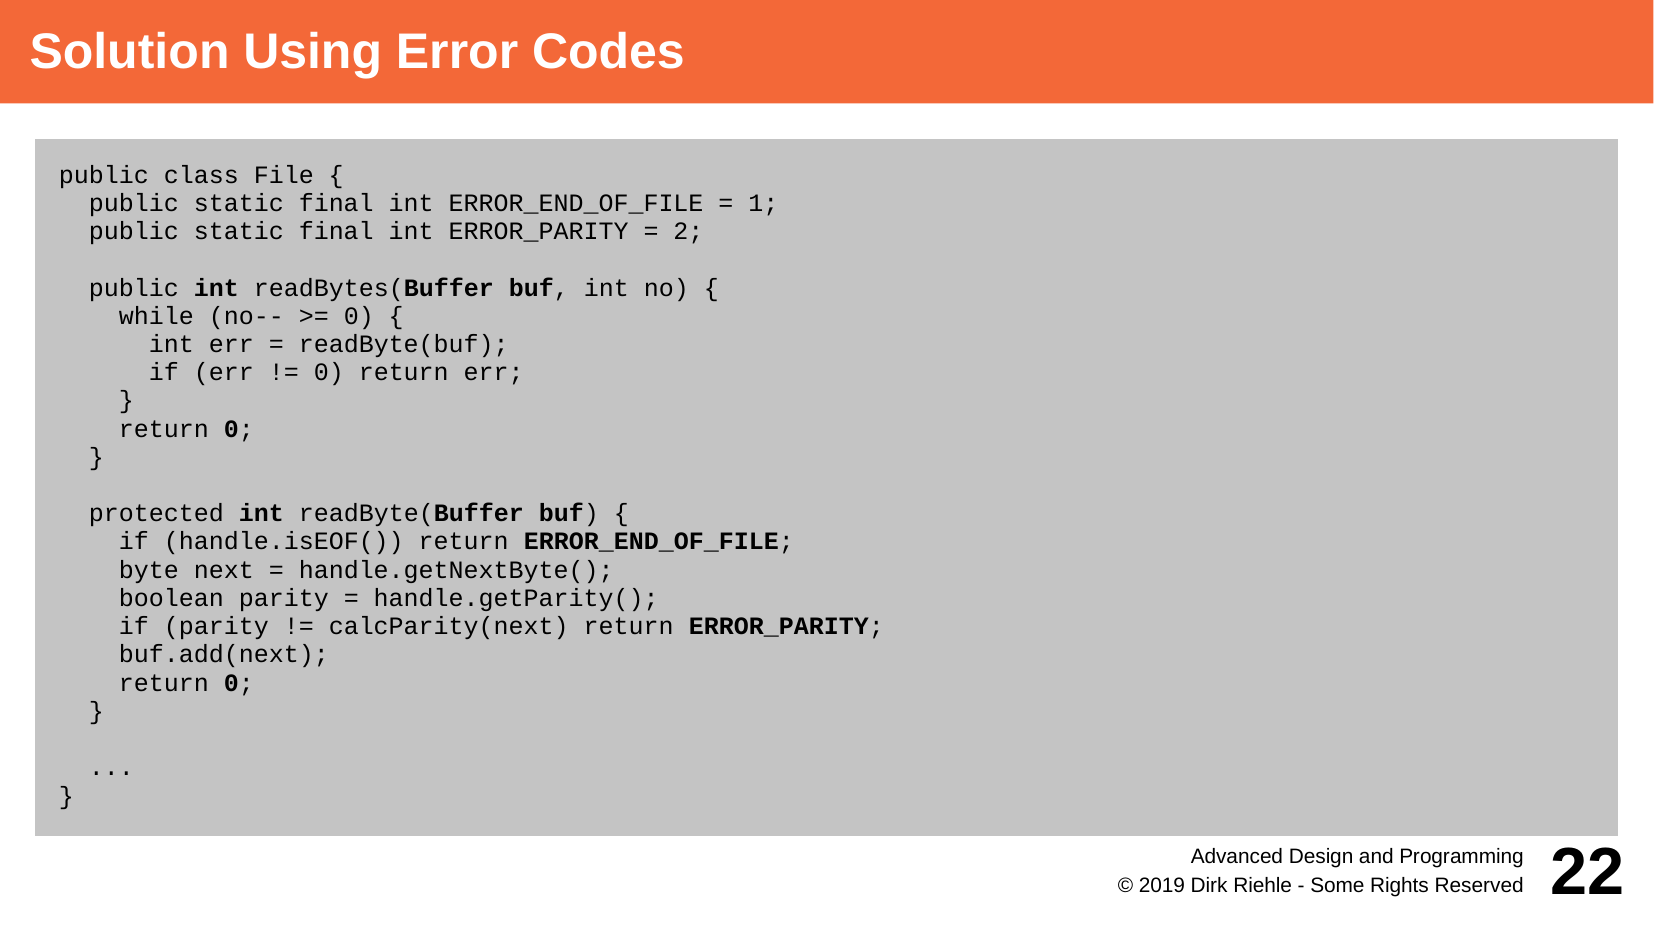

# Solution Using Error Codes
public class File {
 public static final int ERROR_END_OF_FILE = 1;
 public static final int ERROR_PARITY = 2;
 public int readBytes(Buffer buf, int no) {
 while (no-- >= 0) {
 int err = readByte(buf);
 if (err != 0) return err;
 }
 return 0;
 }
 protected int readByte(Buffer buf) {
 if (handle.isEOF()) return ERROR_END_OF_FILE;
 byte next = handle.getNextByte();
 boolean parity = handle.getParity();
 if (parity != calcParity(next) return ERROR_PARITY;
 buf.add(next);
 return 0;
 }
 ...
}
Advanced Design and Programming
22
© 2019 Dirk Riehle - Some Rights Reserved